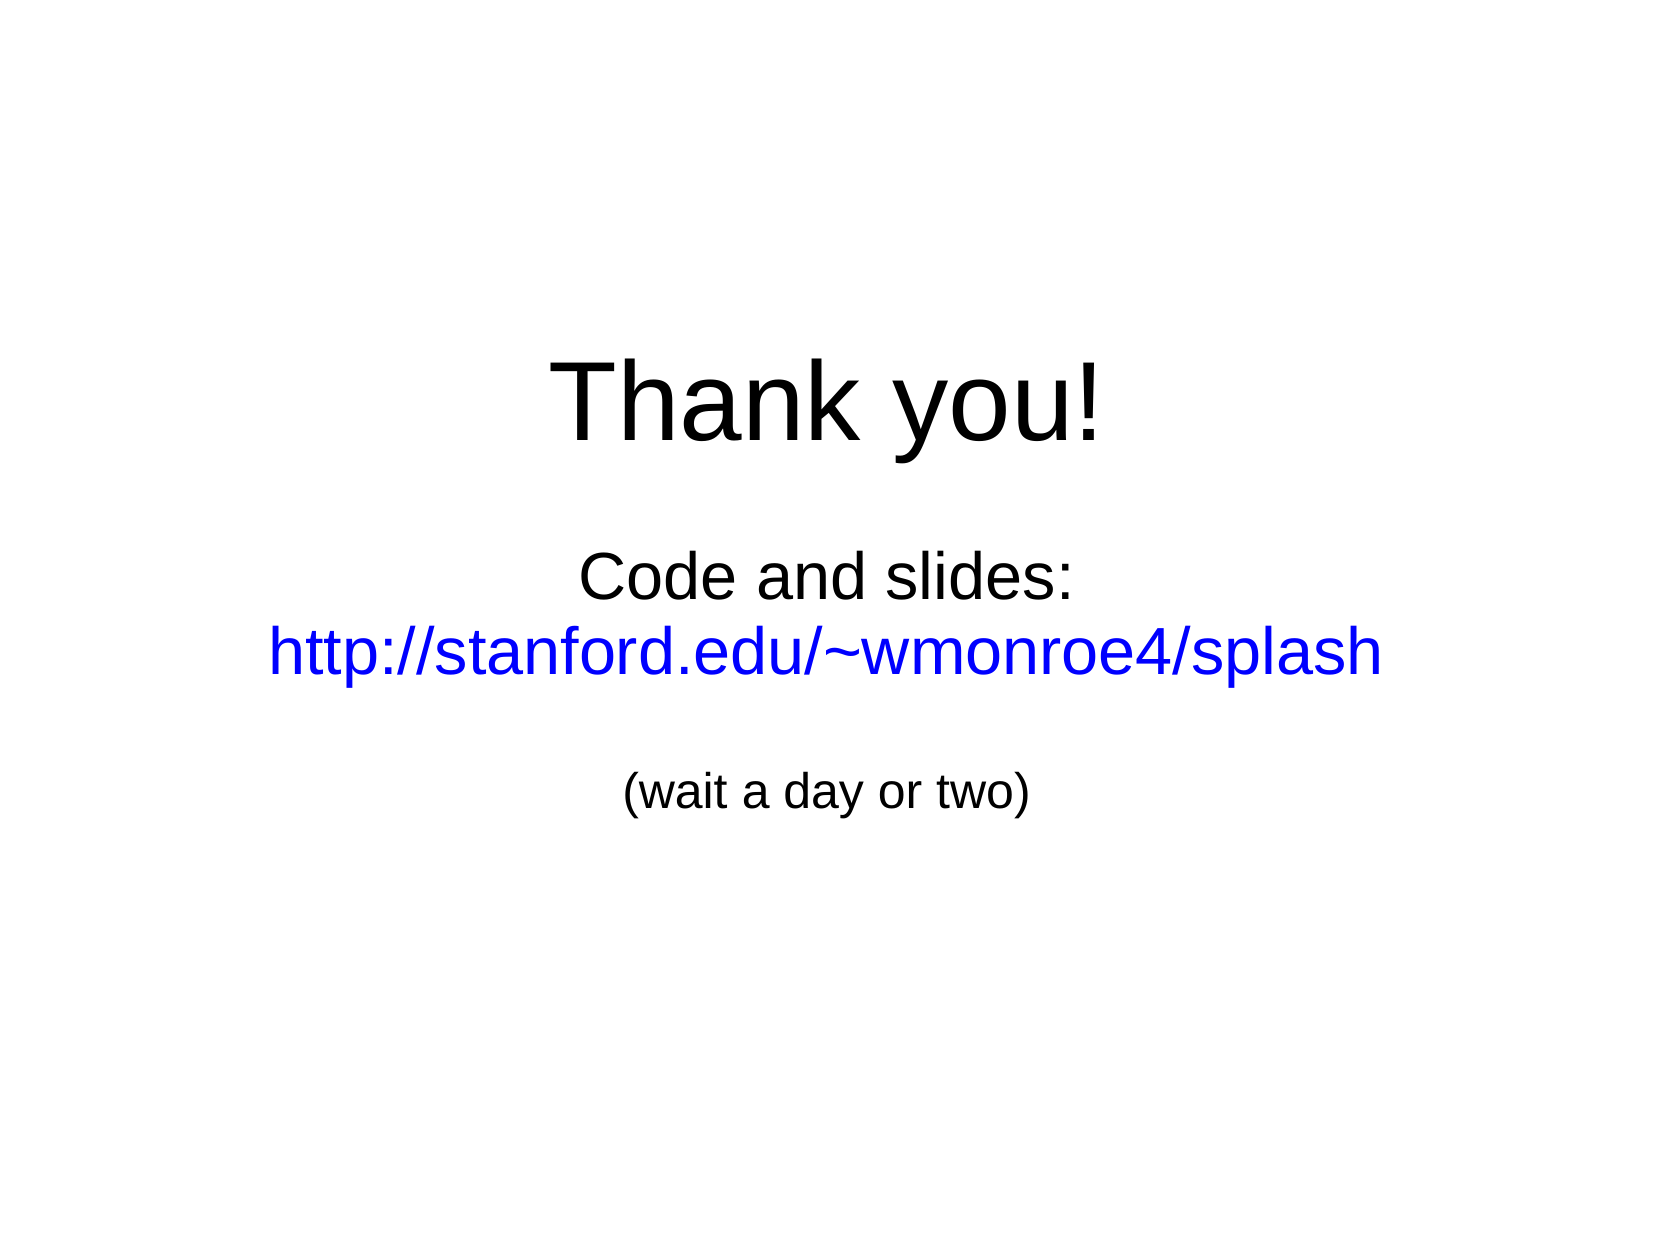

# Thank you!
Code and slides:
http://stanford.edu/~wmonroe4/splash
(wait a day or two)